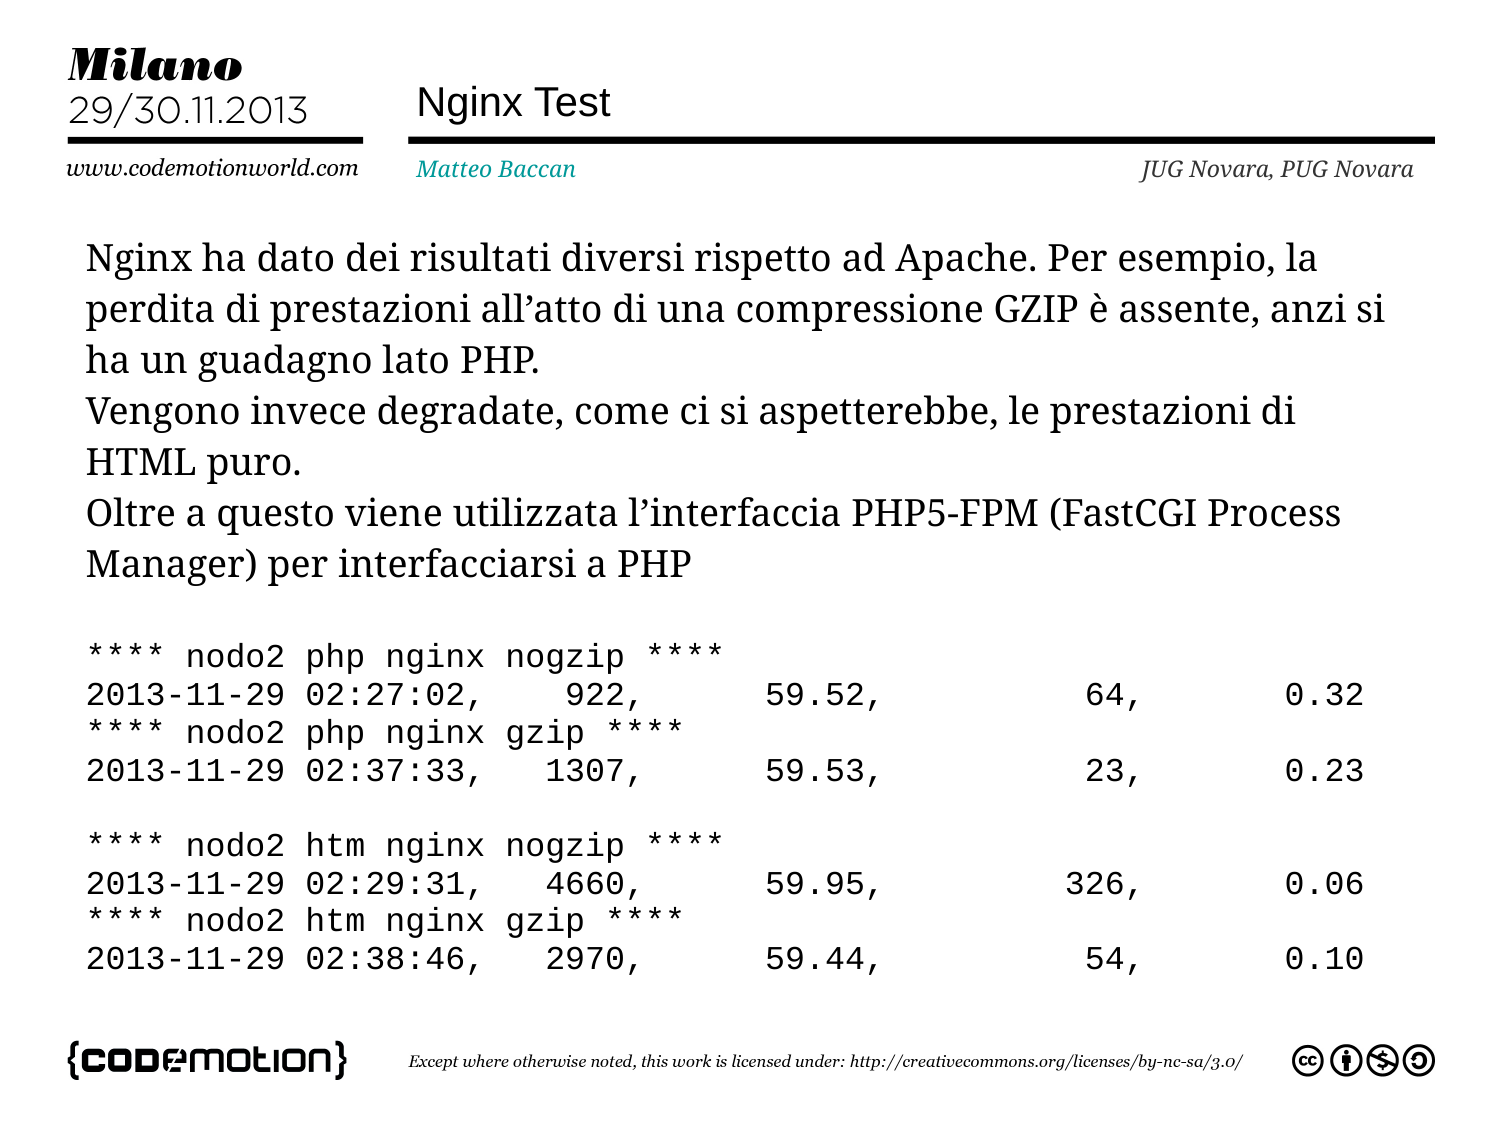

# Nginx Test
Matteo Baccan
JUG Novara, PUG Novara
Nginx ha dato dei risultati diversi rispetto ad Apache. Per esempio, la perdita di prestazioni all’atto di una compressione GZIP è assente, anzi si ha un guadagno lato PHP.
Vengono invece degradate, come ci si aspetterebbe, le prestazioni di HTML puro.
Oltre a questo viene utilizzata l’interfaccia PHP5-FPM (FastCGI Process Manager) per interfacciarsi a PHP
**** nodo2 php nginx nogzip ****
2013-11-29 02:27:02, 922, 59.52, 64, 0.32
**** nodo2 php nginx gzip ****
2013-11-29 02:37:33, 1307, 59.53, 23, 0.23
**** nodo2 htm nginx nogzip ****
2013-11-29 02:29:31, 4660, 59.95, 326, 0.06
**** nodo2 htm nginx gzip ****
2013-11-29 02:38:46, 2970, 59.44, 54, 0.10